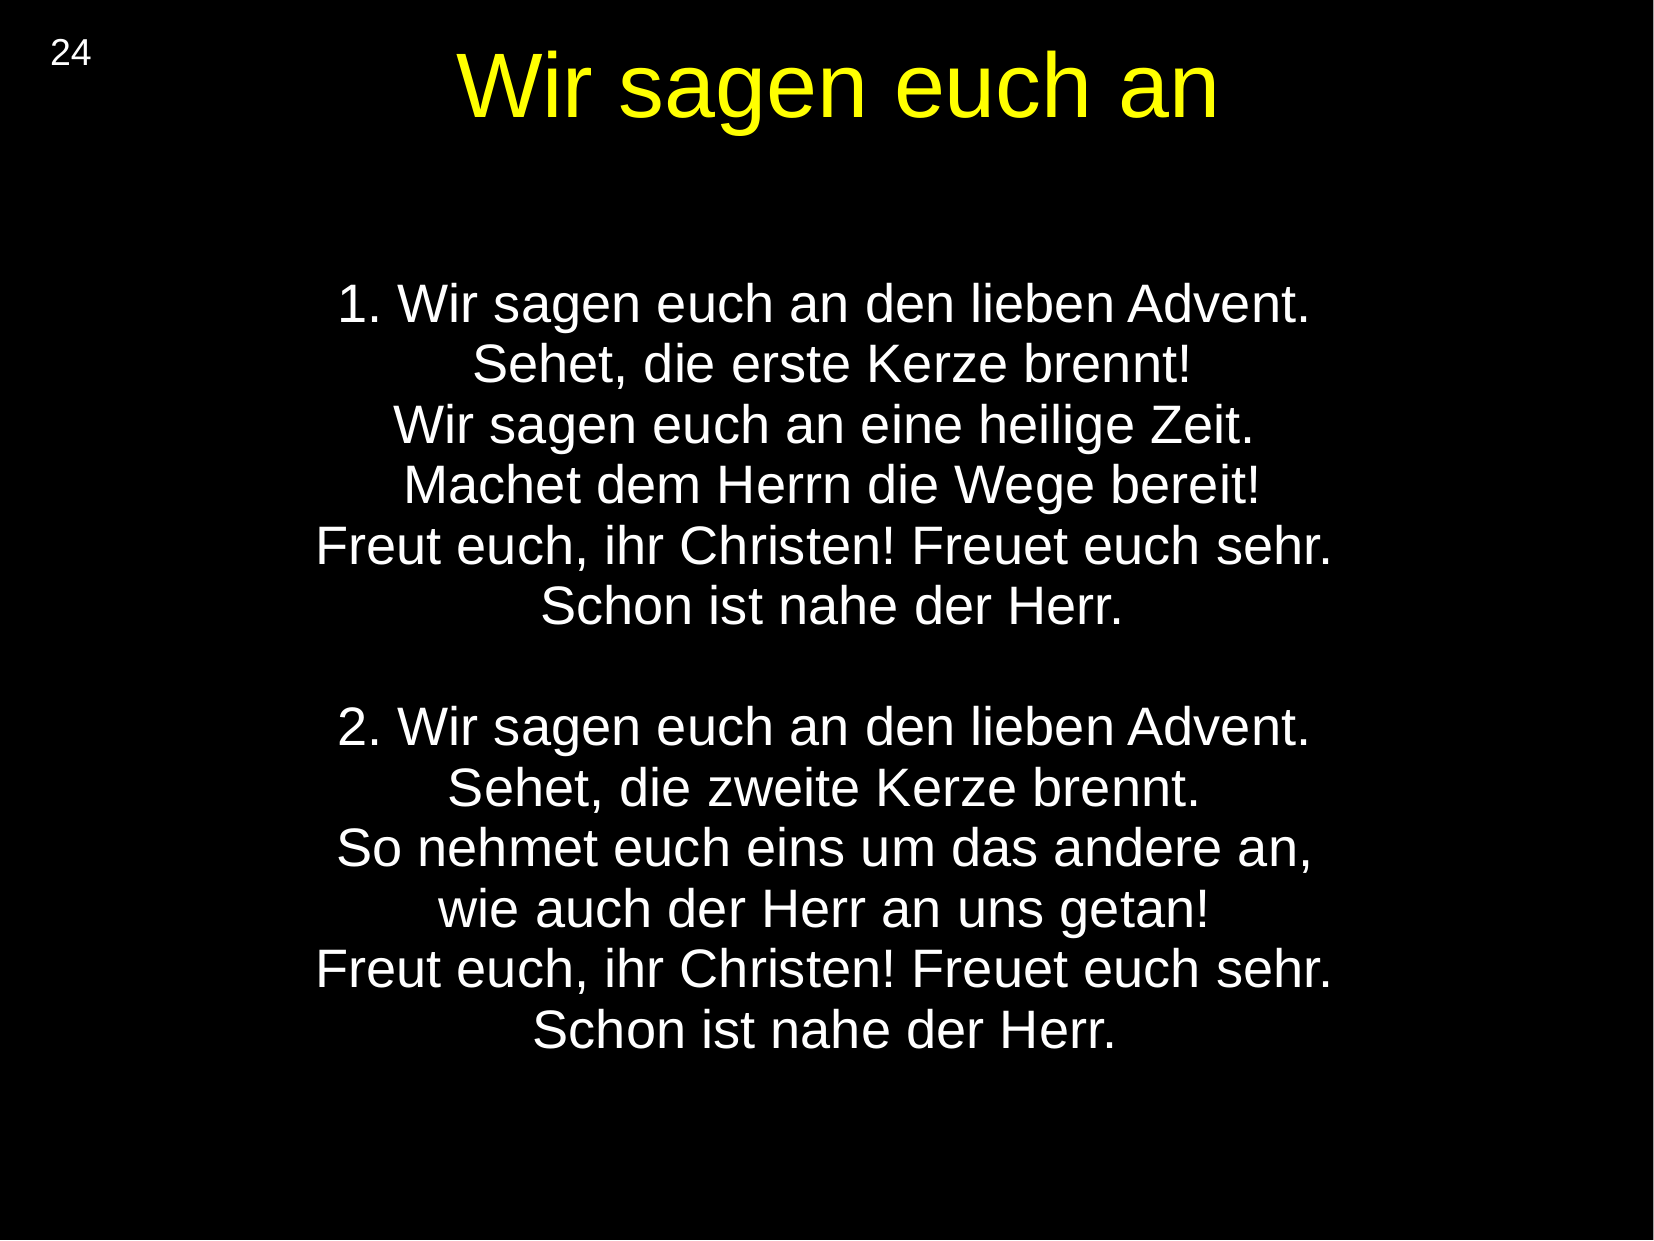

# Wir sagen euch an
24
1. Wir sagen euch an den lieben Advent.
Sehet, die erste Kerze brennt!
Wir sagen euch an eine heilige Zeit.
Machet dem Herrn die Wege bereit!
Freut euch, ihr Christen! Freuet euch sehr.
Schon ist nahe der Herr.
2. Wir sagen euch an den lieben Advent.
Sehet, die zweite Kerze brennt.
So nehmet euch eins um das andere an,
wie auch der Herr an uns getan!
Freut euch, ihr Christen! Freuet euch sehr.
Schon ist nahe der Herr.